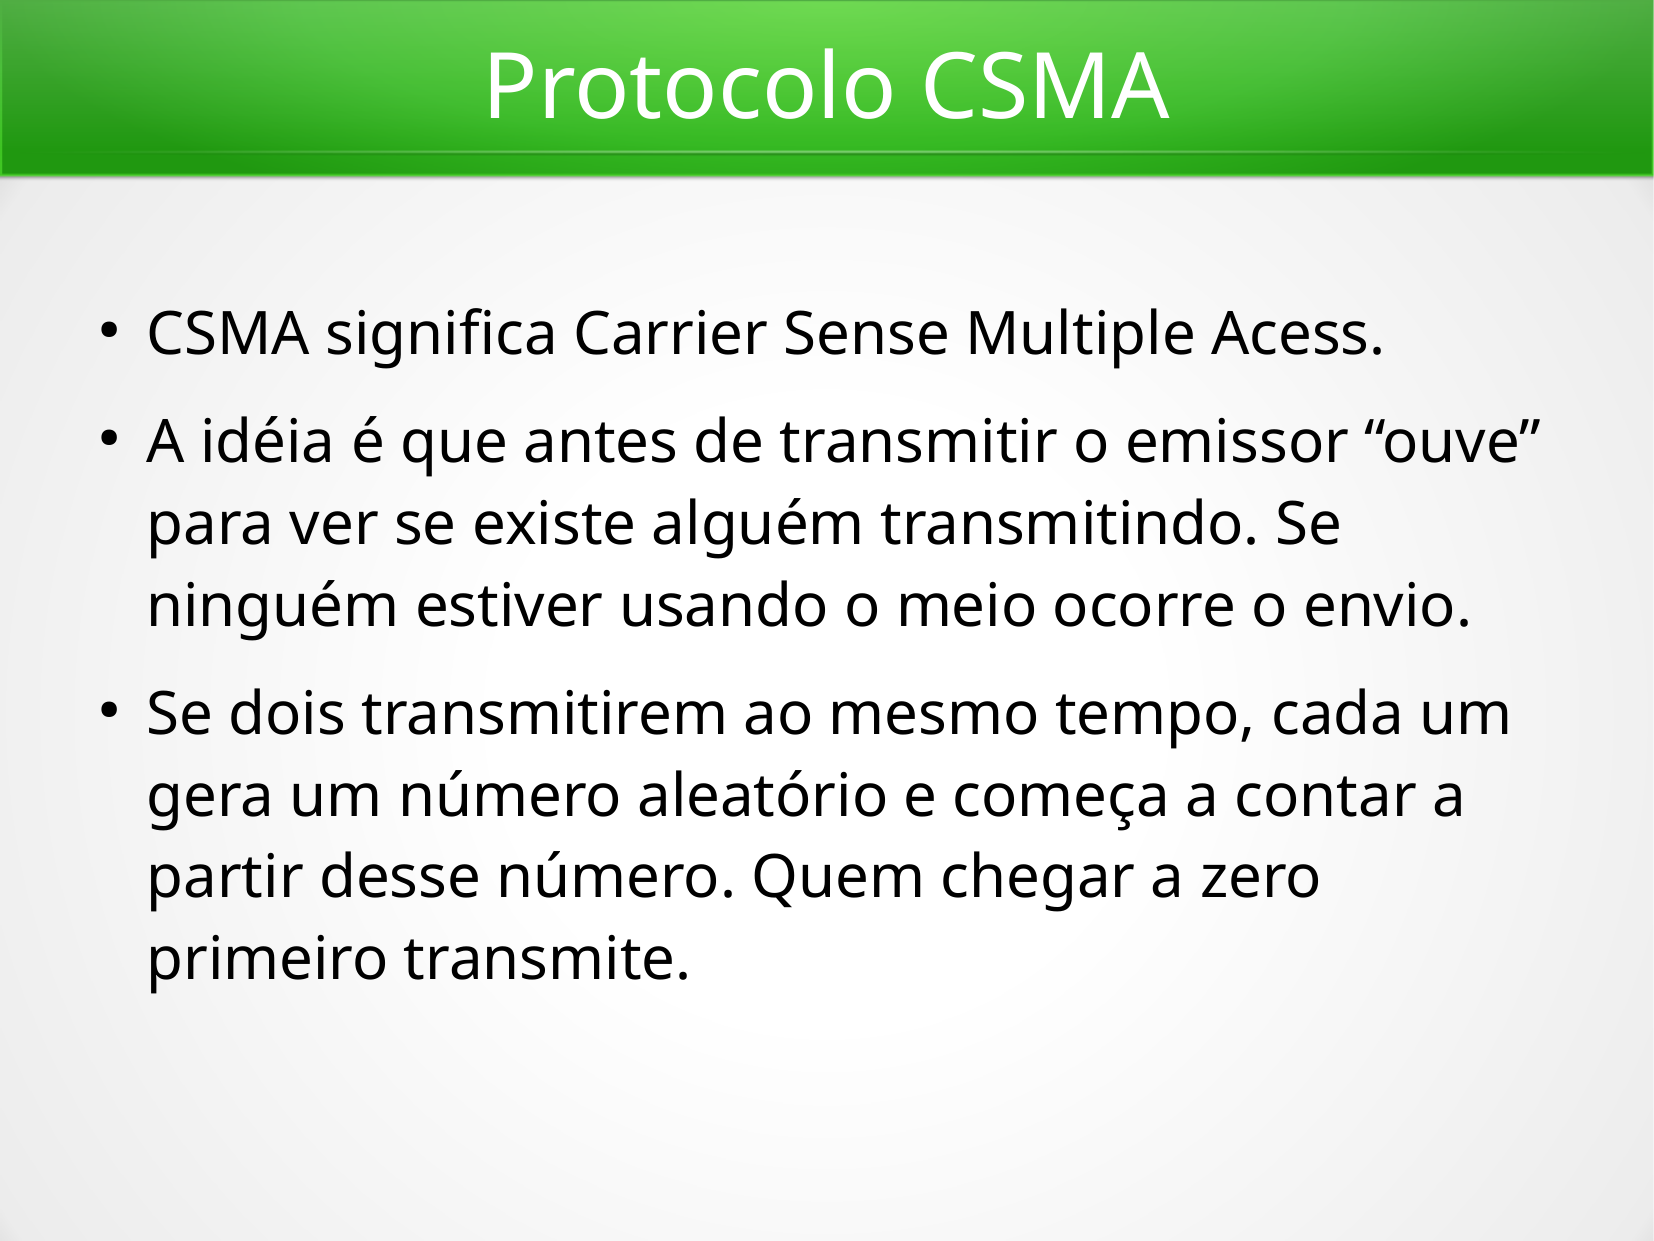

# Protocolo CSMA
CSMA significa Carrier Sense Multiple Acess.
A idéia é que antes de transmitir o emissor “ouve” para ver se existe alguém transmitindo. Se ninguém estiver usando o meio ocorre o envio.
Se dois transmitirem ao mesmo tempo, cada um gera um número aleatório e começa a contar a partir desse número. Quem chegar a zero primeiro transmite.